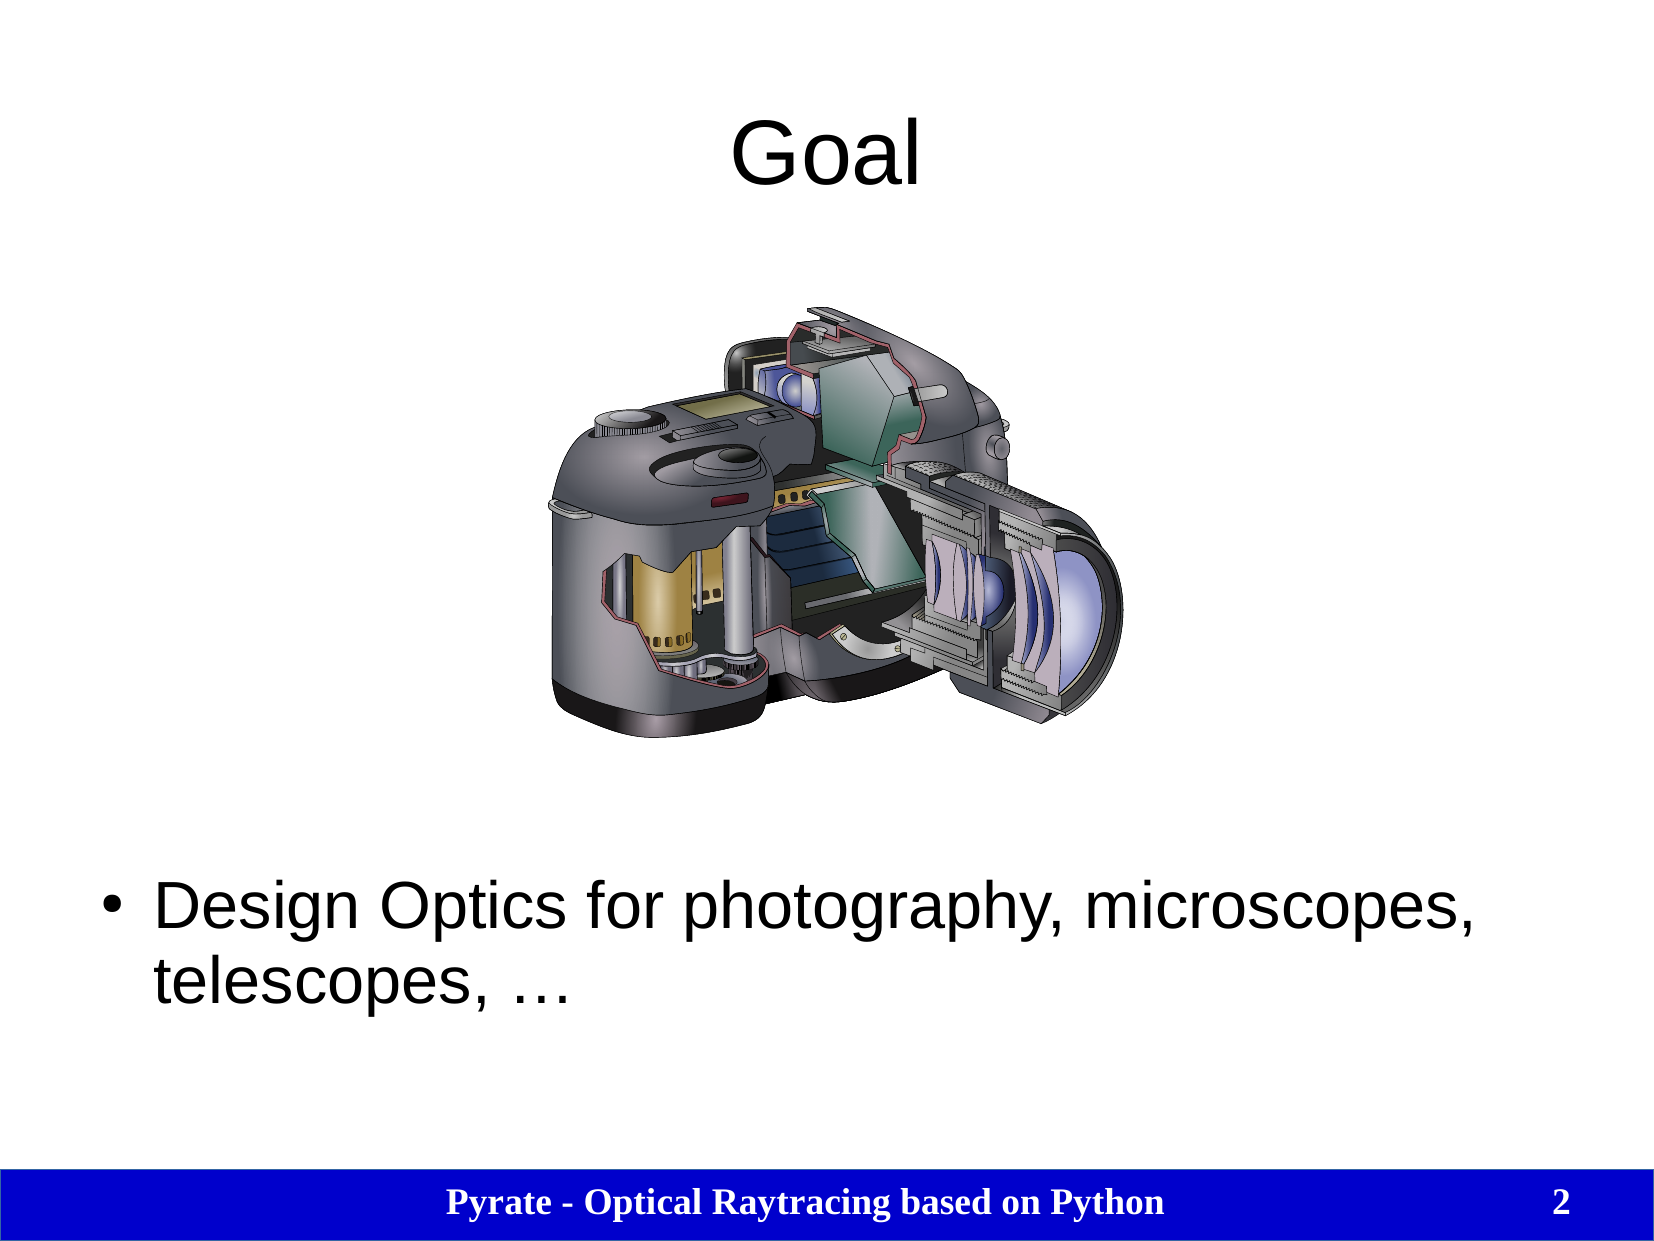

# Goal
Design Optics for photography, microscopes, telescopes, …
Pyrate - Optical Raytracing based on Python
2